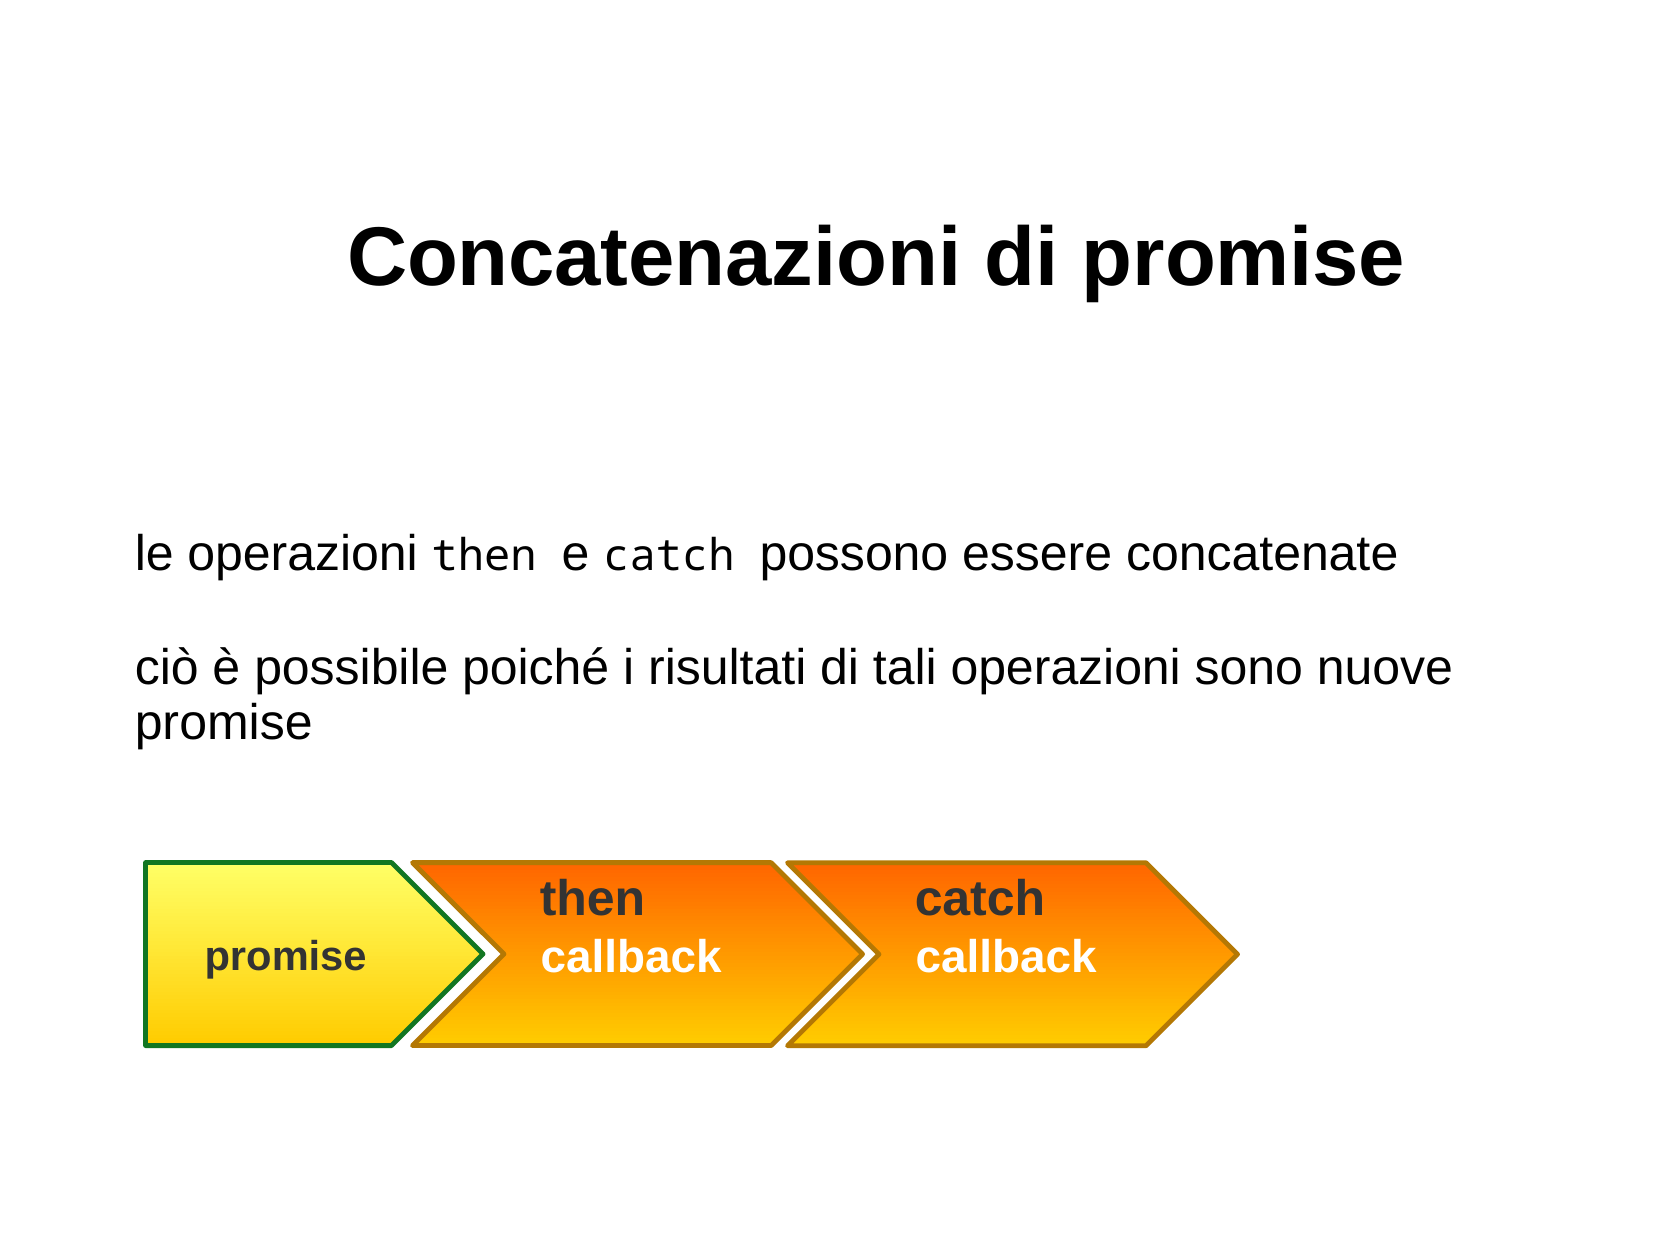

Concatenazioni di promise
le operazioni then e catch possono essere concatenate
ciò è possibile poiché i risultati di tali operazioni sono nuove promise
promise
then
callback
catch
callback